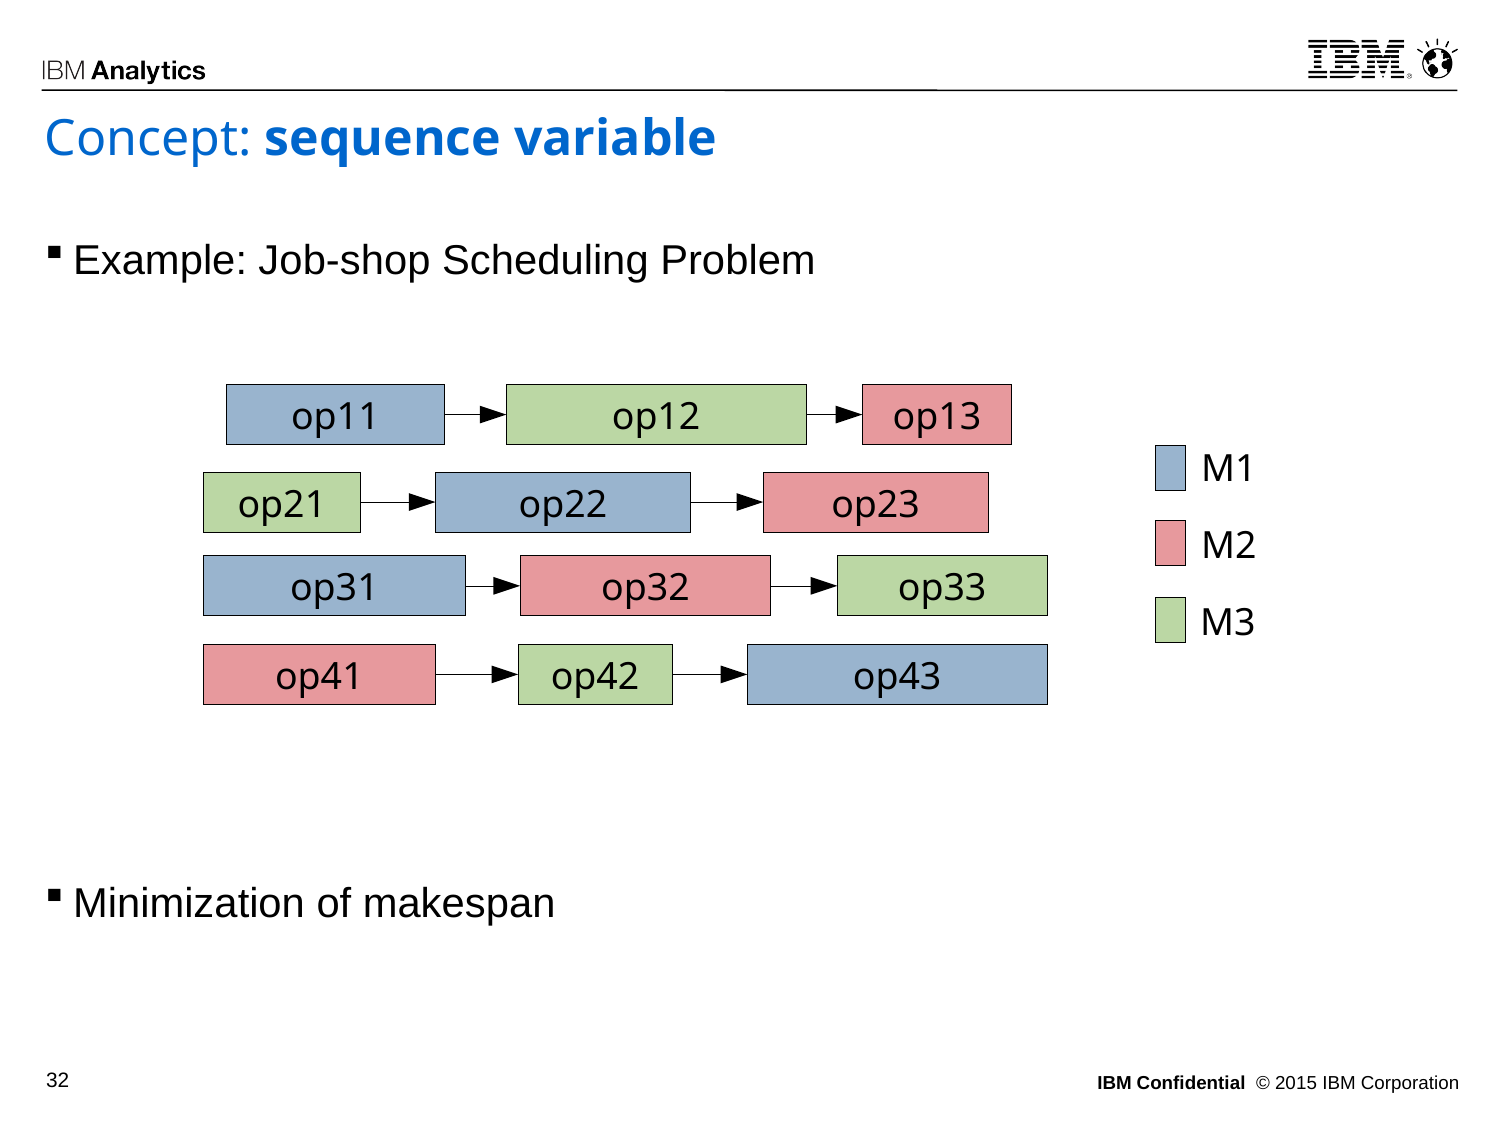

# Concept: sequence variable
Example: Job-shop Scheduling Problem
Minimization of makespan
op11
op12
op13
M1
op21
op22
op23
M2
op31
op32
op33
M3
op41
op42
op43